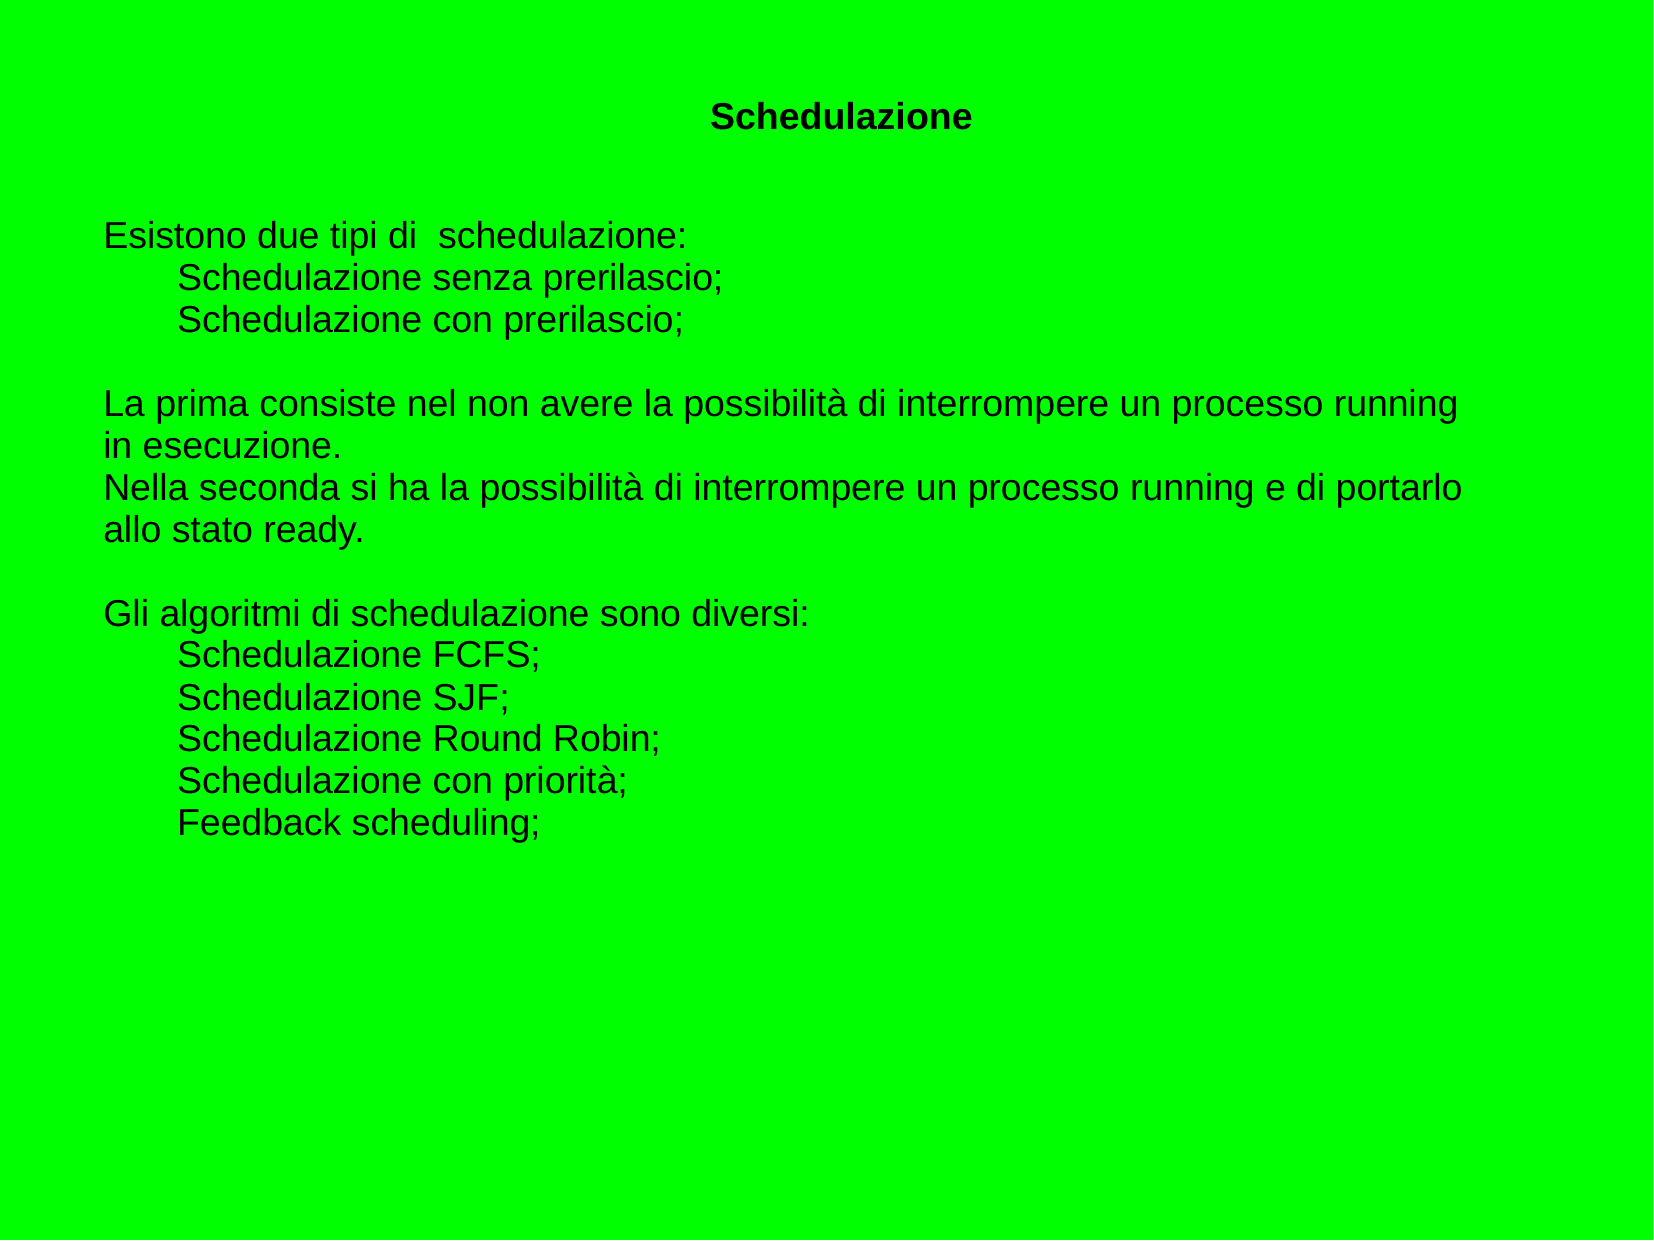

Schedulazione
Esistono due tipi di schedulazione:
	Schedulazione senza prerilascio;
	Schedulazione con prerilascio;
La prima consiste nel non avere la possibilità di interrompere un processo running in esecuzione.
Nella seconda si ha la possibilità di interrompere un processo running e di portarlo allo stato ready.
Gli algoritmi di schedulazione sono diversi:
	Schedulazione FCFS;
	Schedulazione SJF;
	Schedulazione Round Robin;
	Schedulazione con priorità;
	Feedback scheduling;